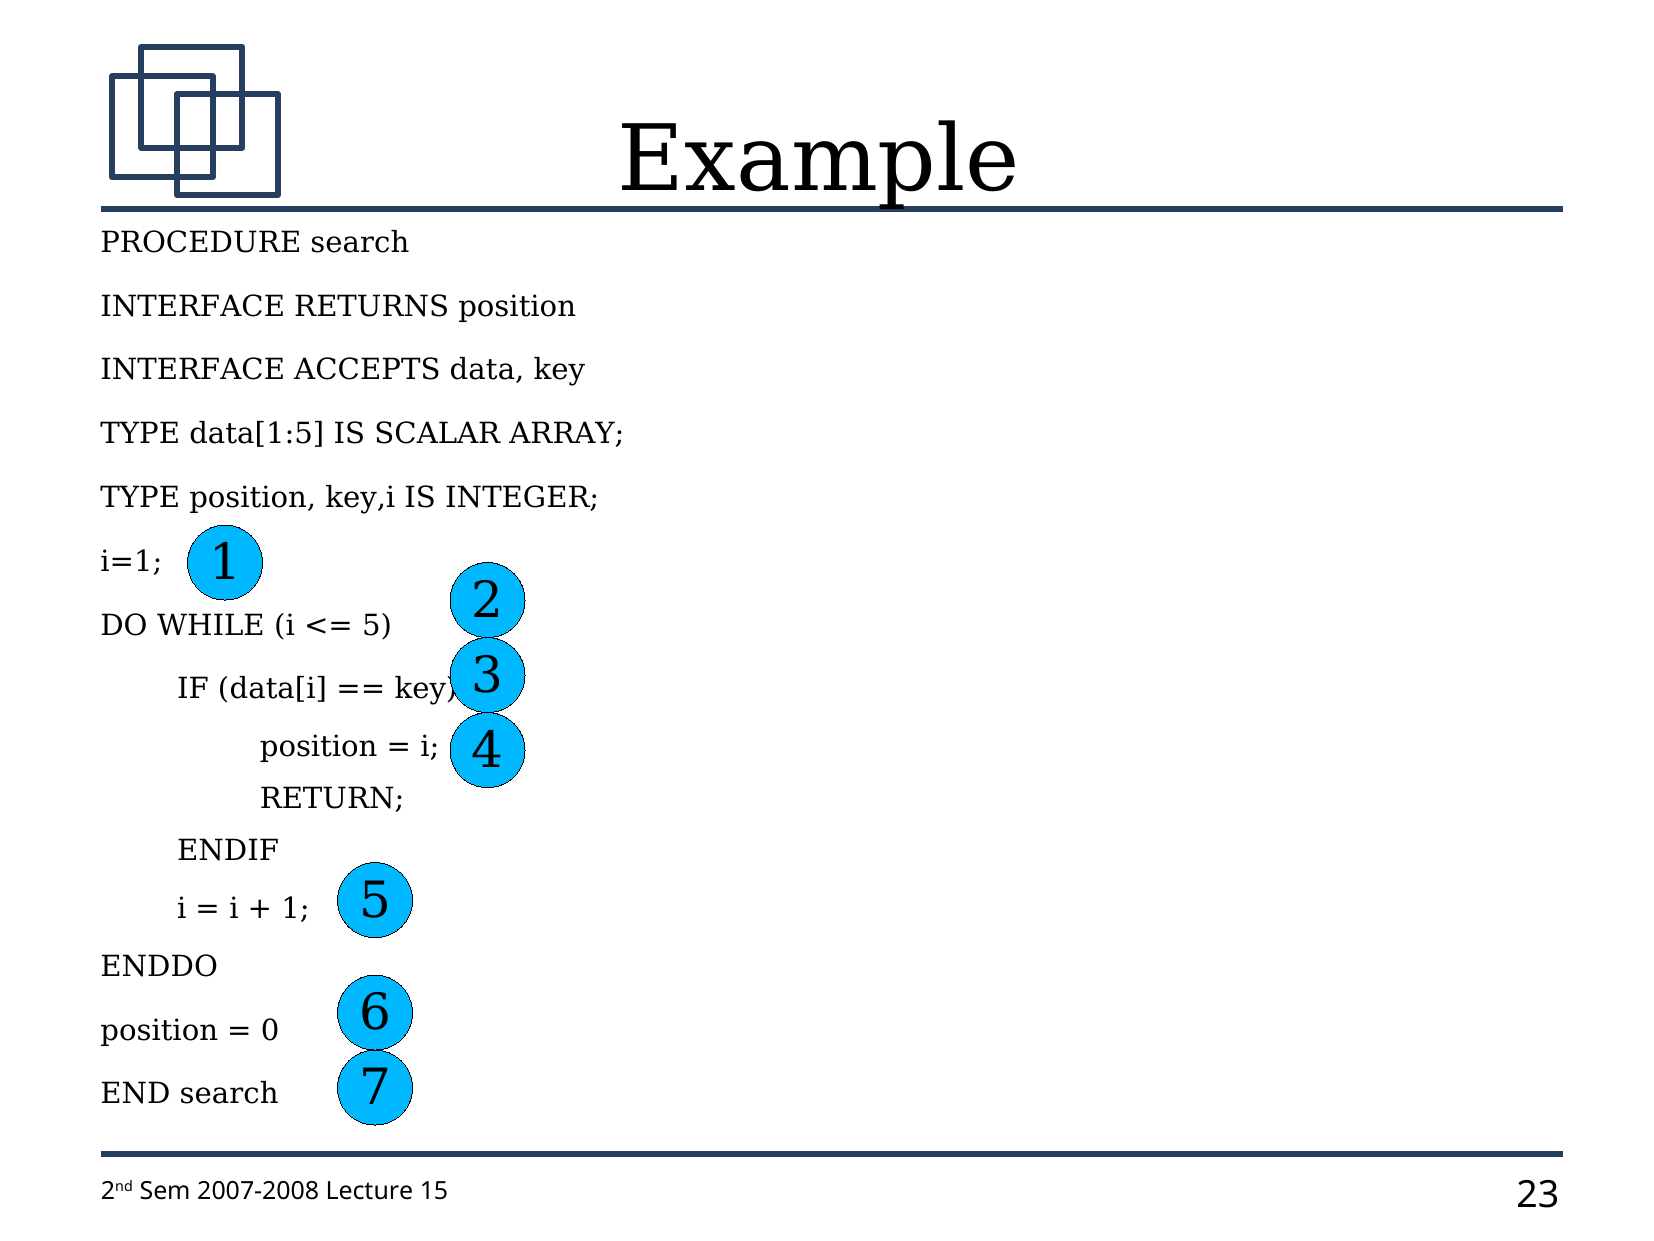

# Example
PROCEDURE search
INTERFACE RETURNS position
INTERFACE ACCEPTS data, key
TYPE data[1:5] IS SCALAR ARRAY;
TYPE position, key,i IS INTEGER;
i=1;
DO WHILE (i <= 5)
IF (data[i] == key)
position = i;
RETURN;
ENDIF
i = i + 1;
ENDDO
position = 0
END search
1
2
3
4
5
6
7